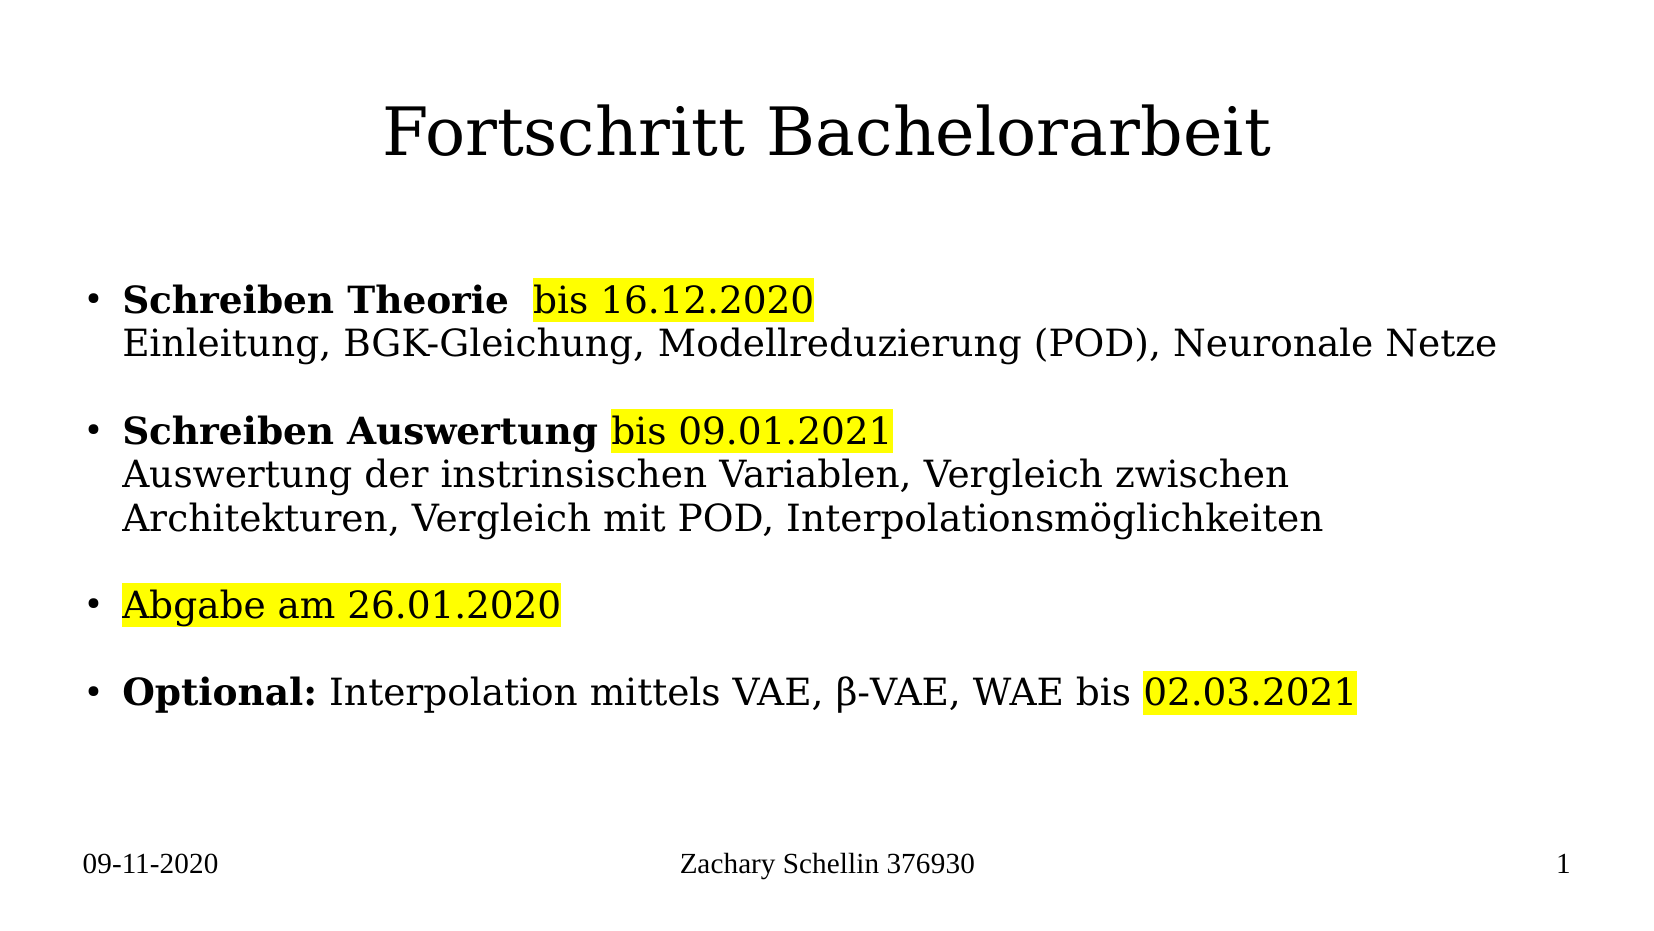

# Fortschritt Bachelorarbeit
Schreiben Theorie bis 16.12.2020
Einleitung, BGK-Gleichung, Modellreduzierung (POD), Neuronale Netze
Schreiben Auswertung bis 09.01.2021
Auswertung der instrinsischen Variablen, Vergleich zwischen Architekturen, Vergleich mit POD, Interpolationsmöglichkeiten
Abgabe am 26.01.2020
Optional: Interpolation mittels VAE, β-VAE, WAE bis 02.03.2021
09-11-2020
Zachary Schellin 376930
1